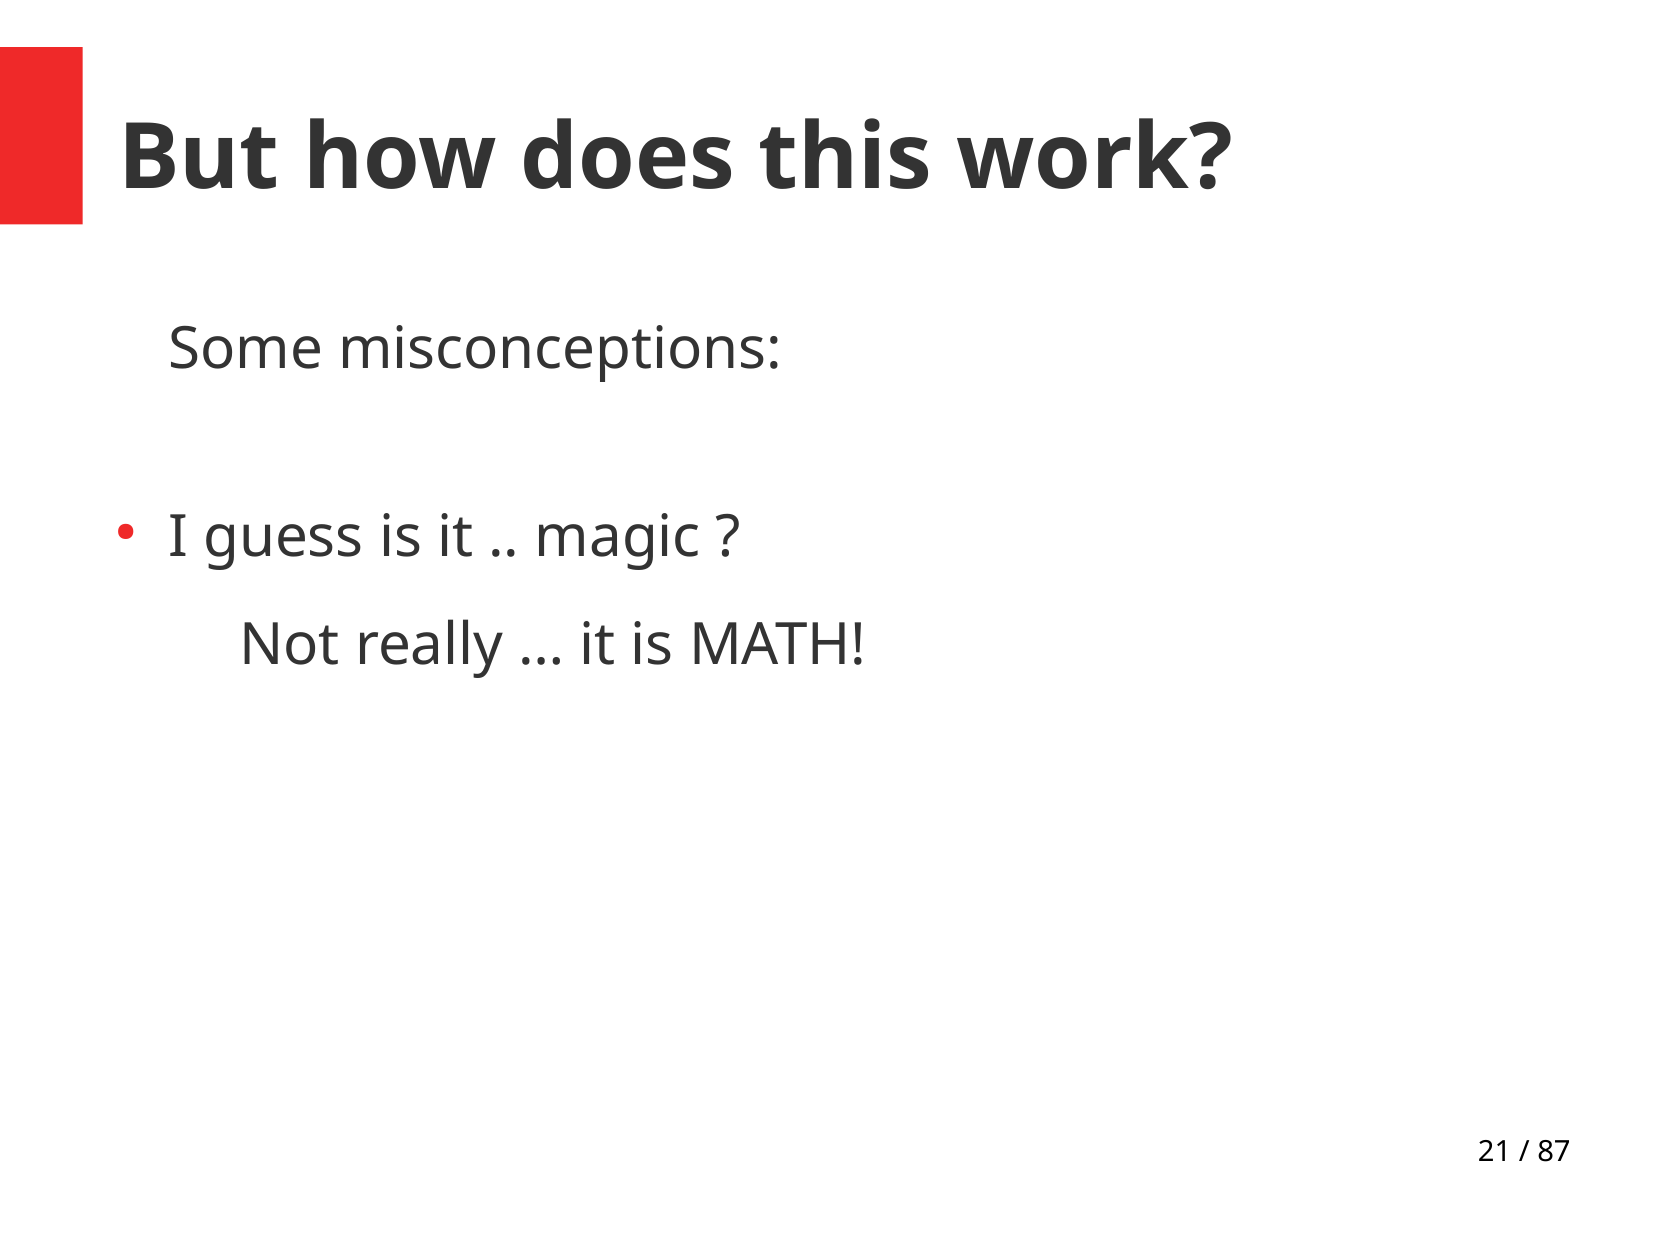

# But how does this work?
Some misconceptions:
I guess is it .. magic ?
Not really … it is MATH!
21